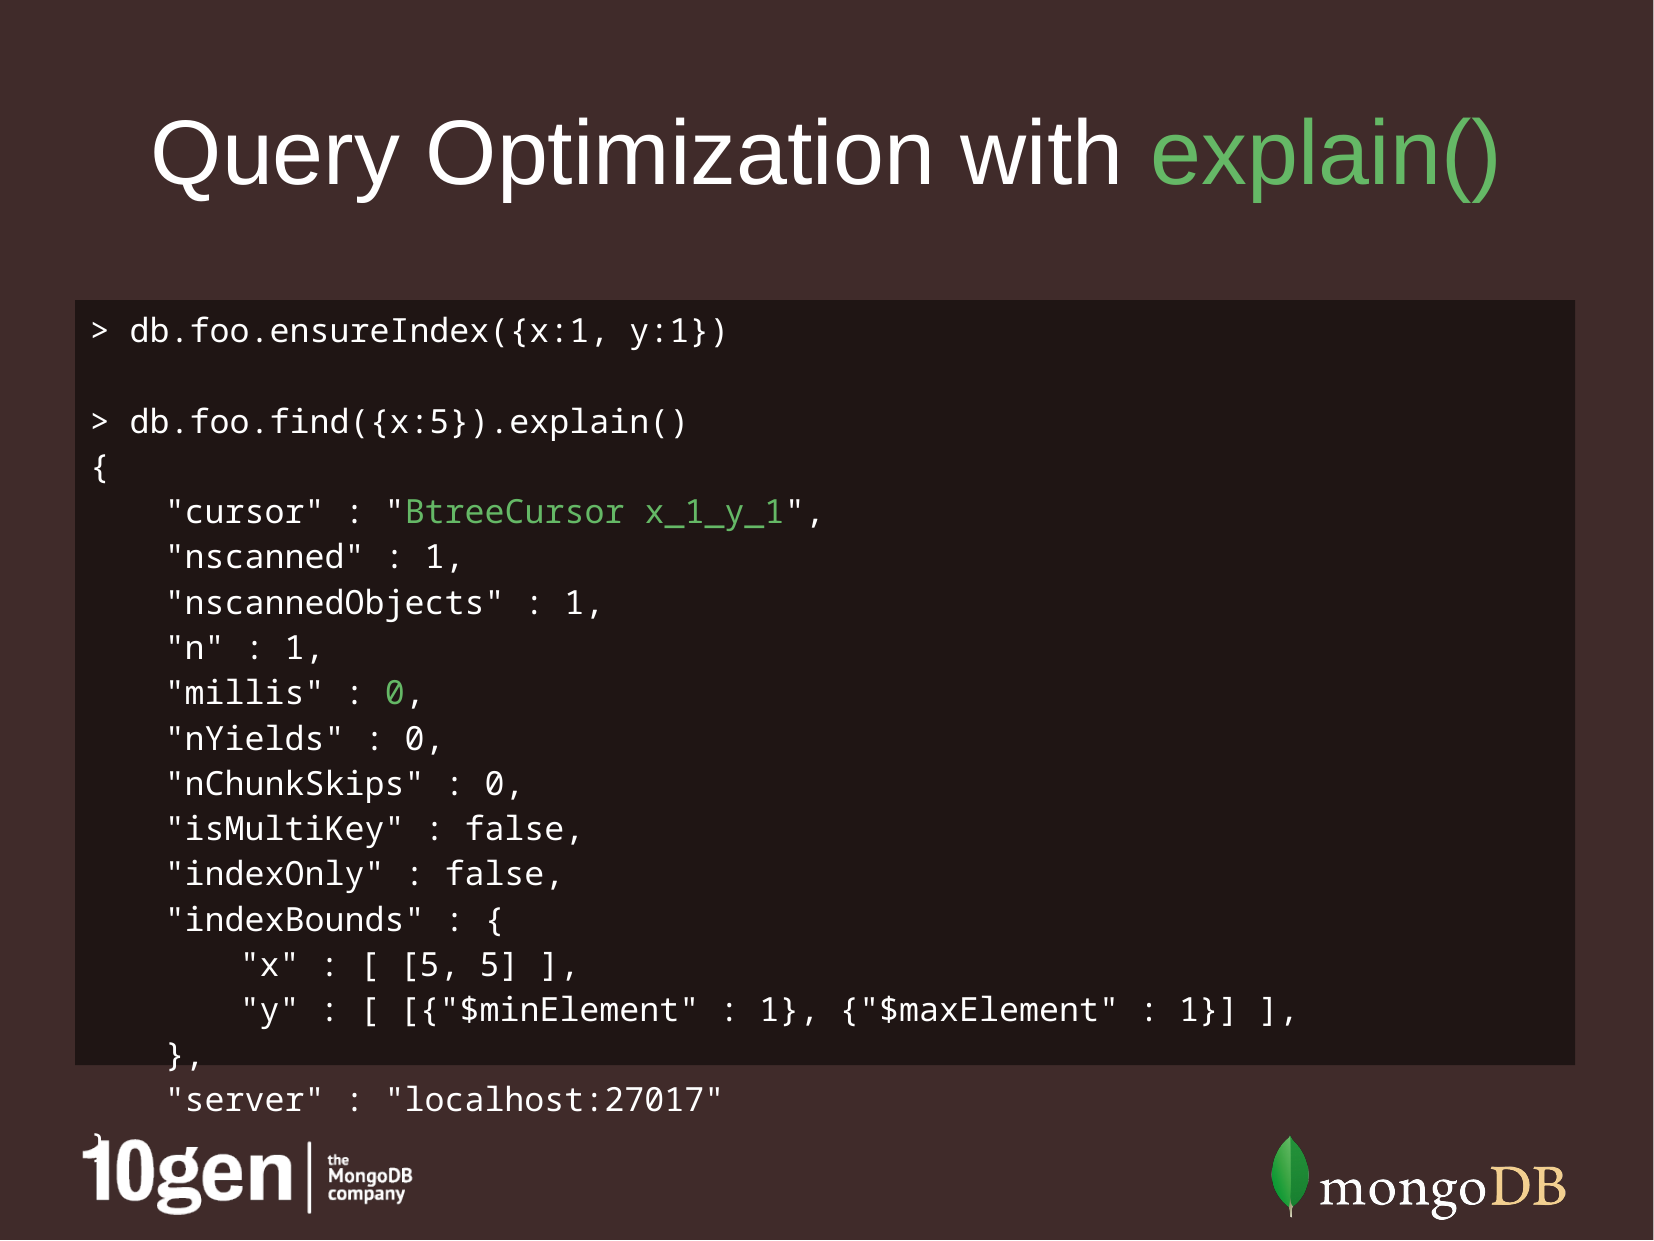

# Query Optimization with explain()
> db.foo.ensureIndex({x:1, y:1})
> db.foo.find({x:5}).explain()
{
	"cursor" : "BtreeCursor x_1_y_1",
	"nscanned" : 1,
	"nscannedObjects" : 1,
	"n" : 1,
	"millis" : 0,
	"nYields" : 0,
	"nChunkSkips" : 0,
	"isMultiKey" : false,
	"indexOnly" : false,
	"indexBounds" : {
		"x" : [ [5, 5] ],
		"y" : [ [{"$minElement" : 1}, {"$maxElement" : 1}] ],
	},
	"server" : "localhost:27017"
}